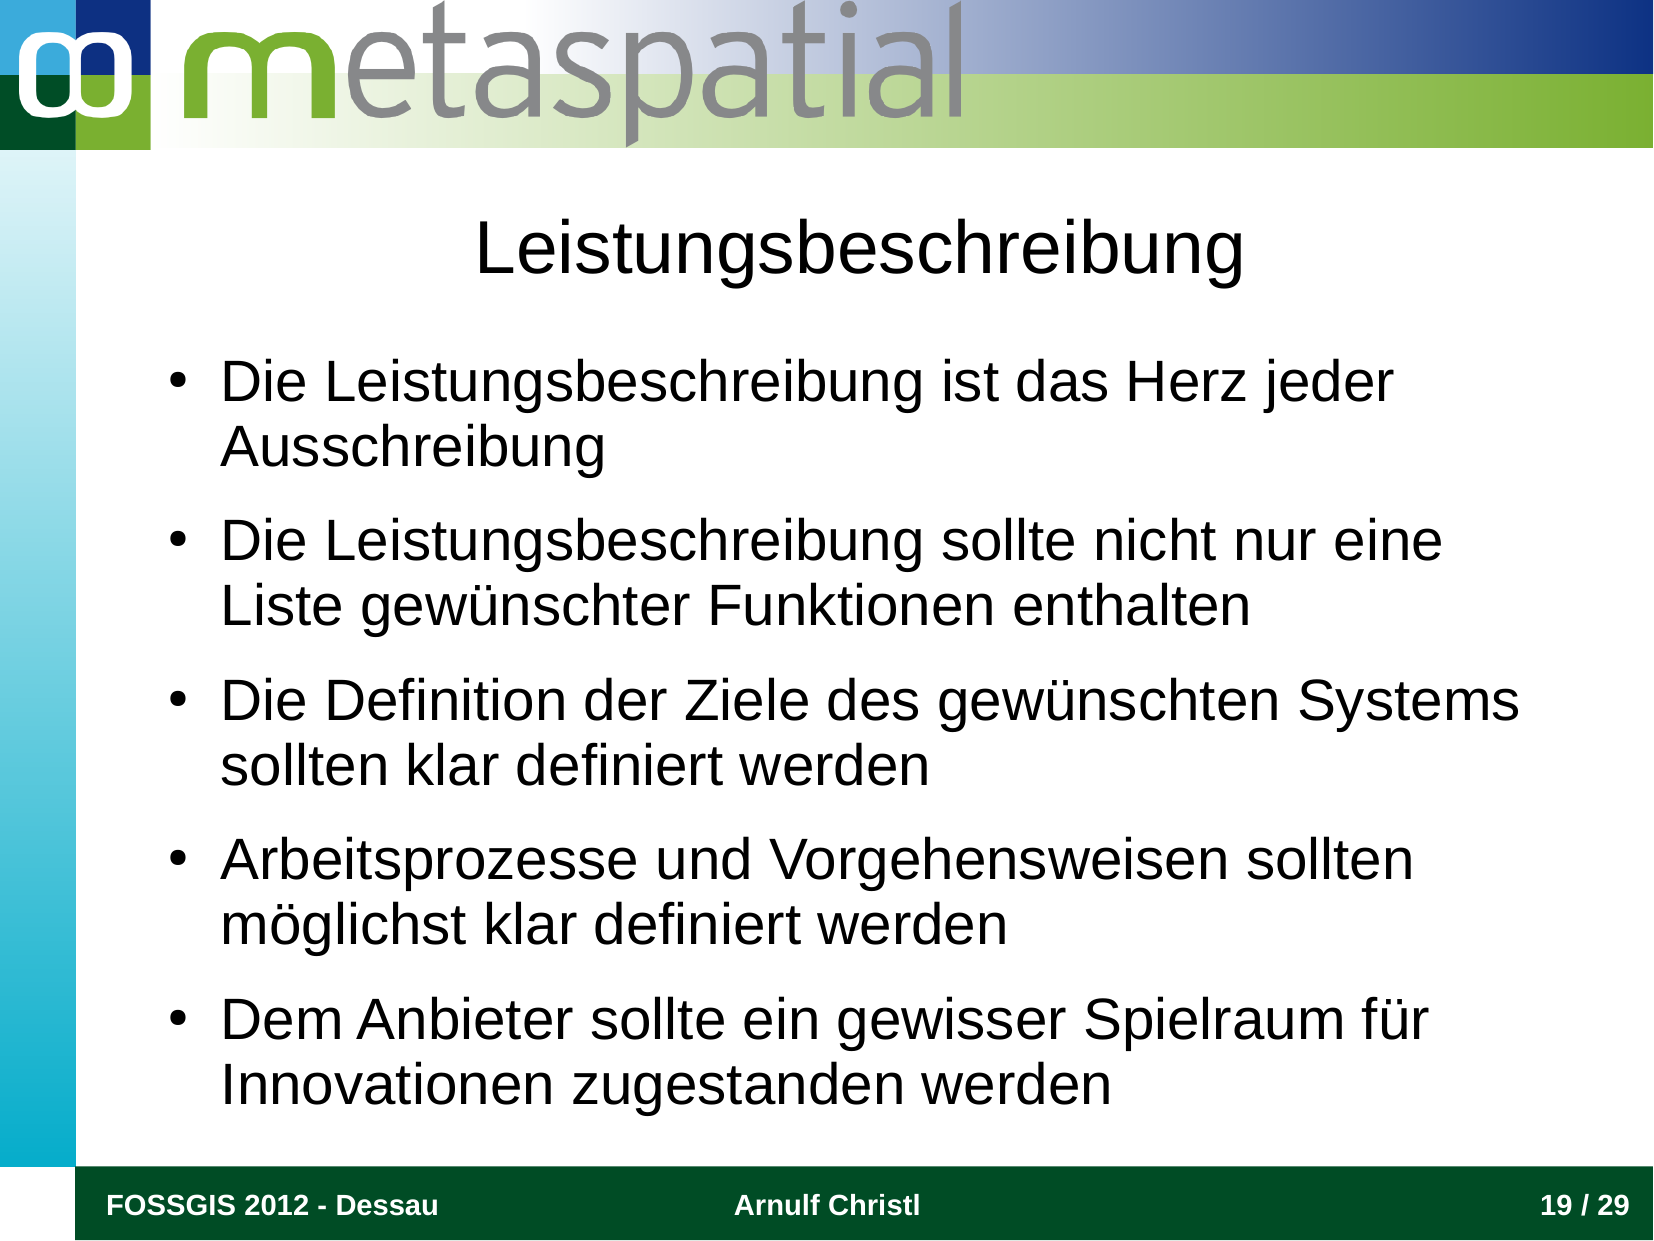

# Leistungsbeschreibung
Die Leistungsbeschreibung ist das Herz jeder Ausschreibung
Die Leistungsbeschreibung sollte nicht nur eine Liste gewünschter Funktionen enthalten
Die Definition der Ziele des gewünschten Systems sollten klar definiert werden
Arbeitsprozesse und Vorgehensweisen sollten möglichst klar definiert werden
Dem Anbieter sollte ein gewisser Spielraum für Innovationen zugestanden werden
FOSSGIS 2012 - Dessau
Arnulf Christl
19